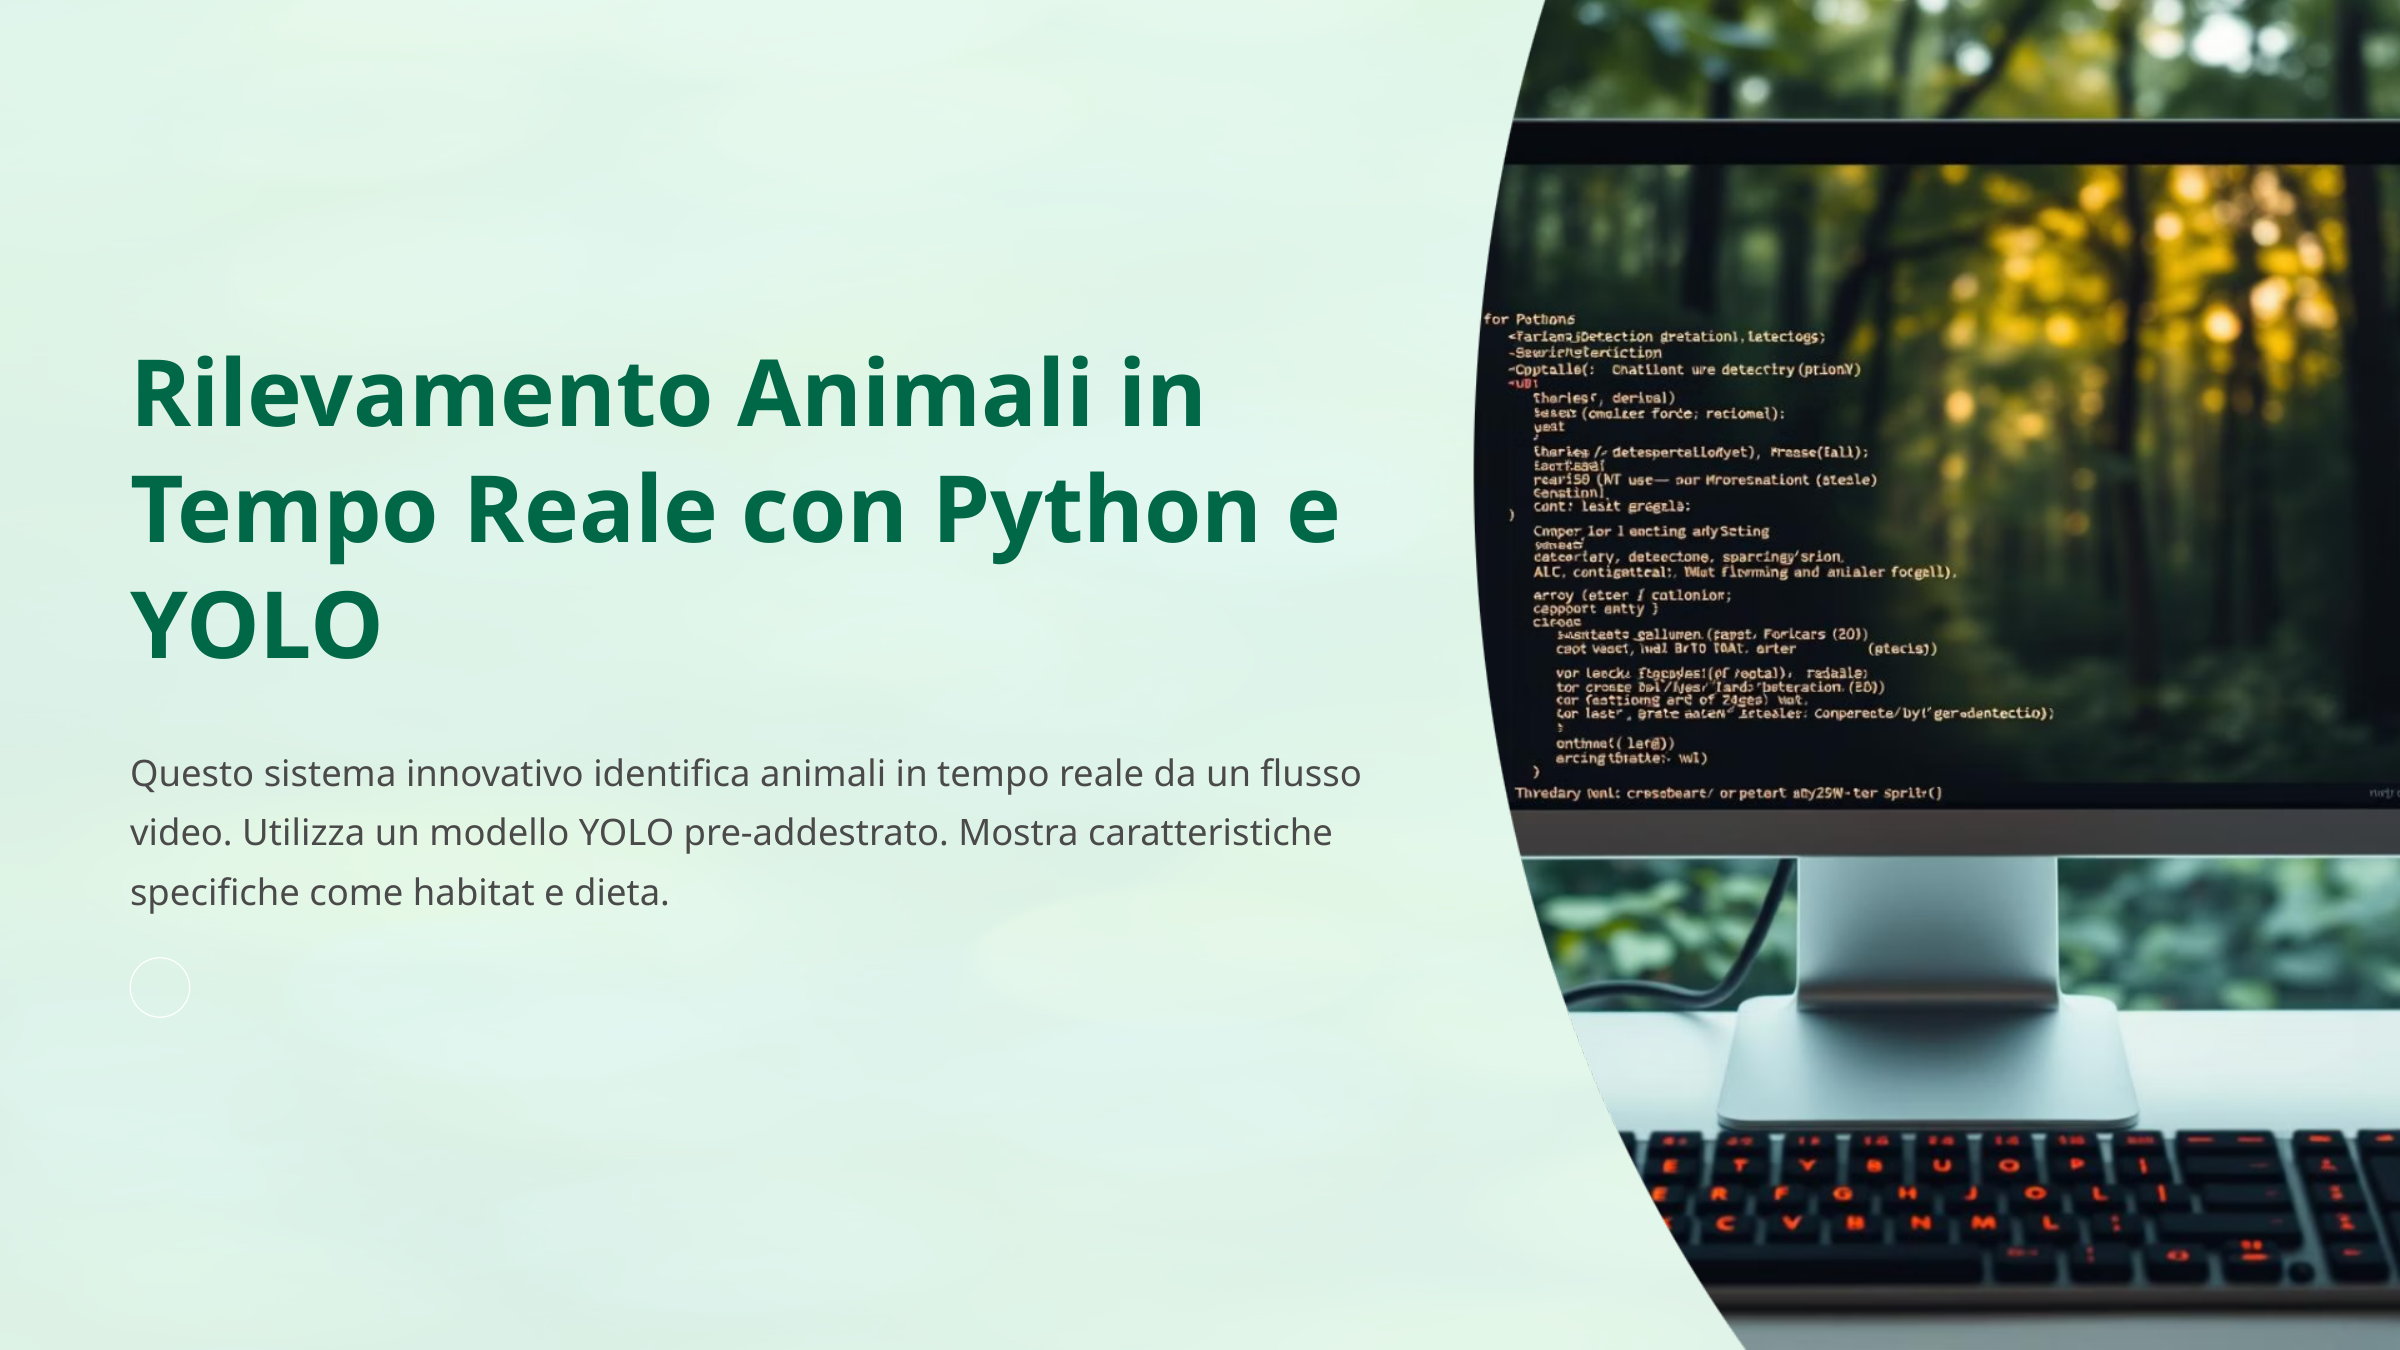

Rilevamento Animali in Tempo Reale con Python e YOLO
Questo sistema innovativo identifica animali in tempo reale da un flusso video. Utilizza un modello YOLO pre-addestrato. Mostra caratteristiche specifiche come habitat e dieta.